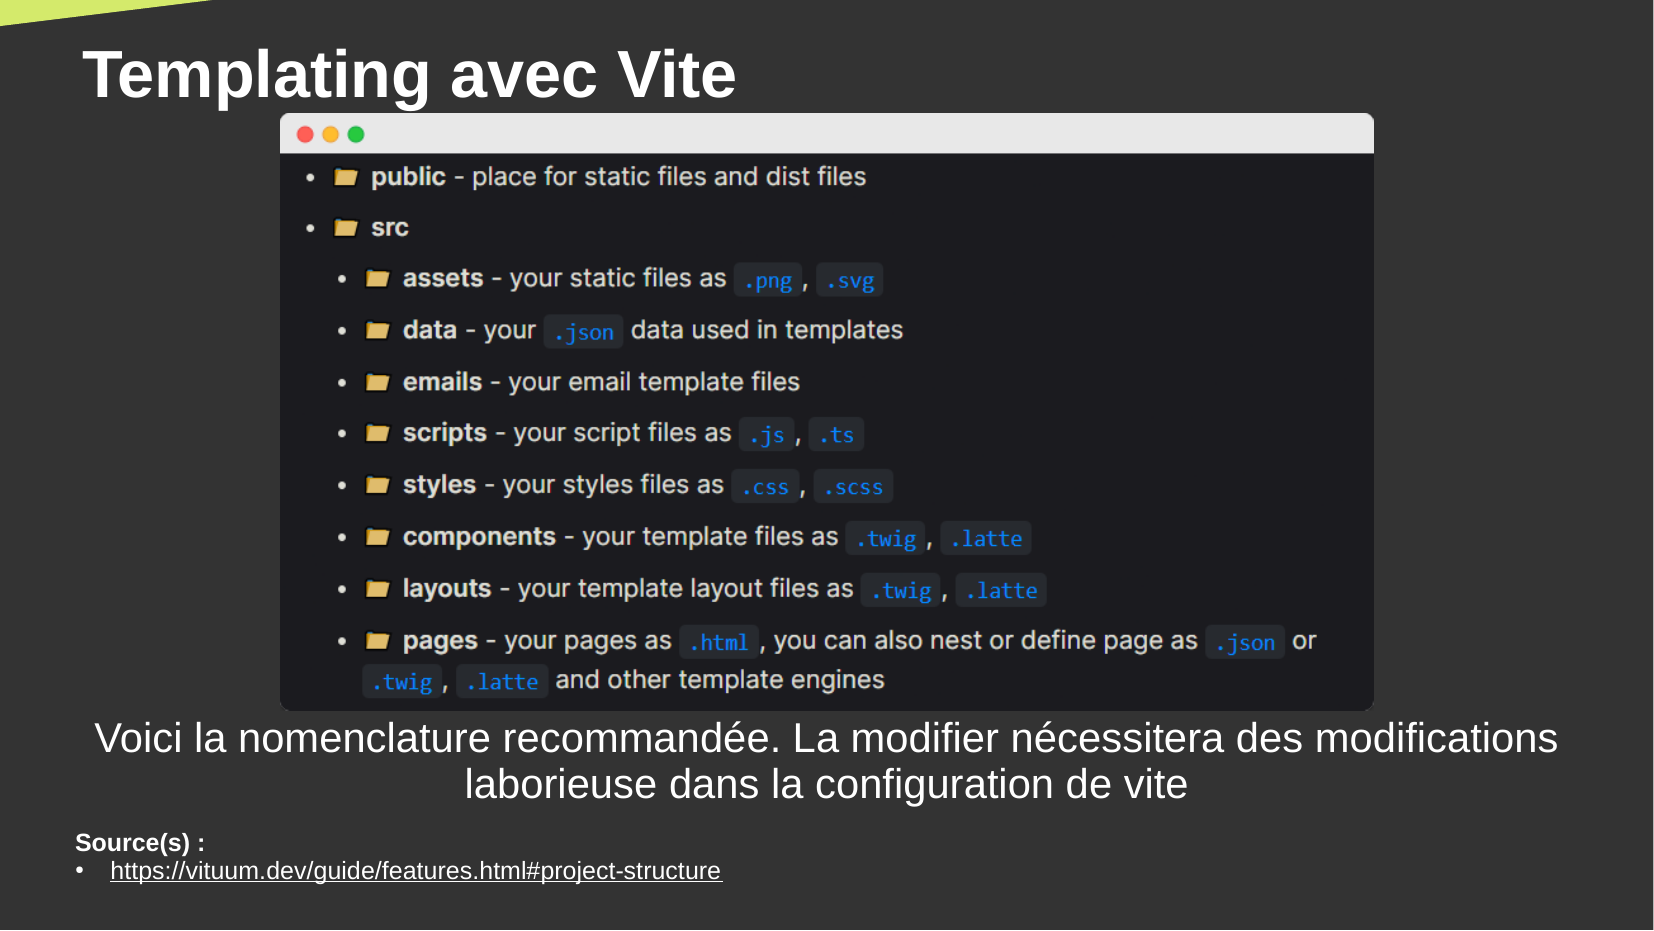

# Templating avec Vite
Voici la nomenclature recommandée. La modifier nécessitera des modifications laborieuse dans la configuration de vite
Source(s) :
https://vituum.dev/guide/features.html#project-structure